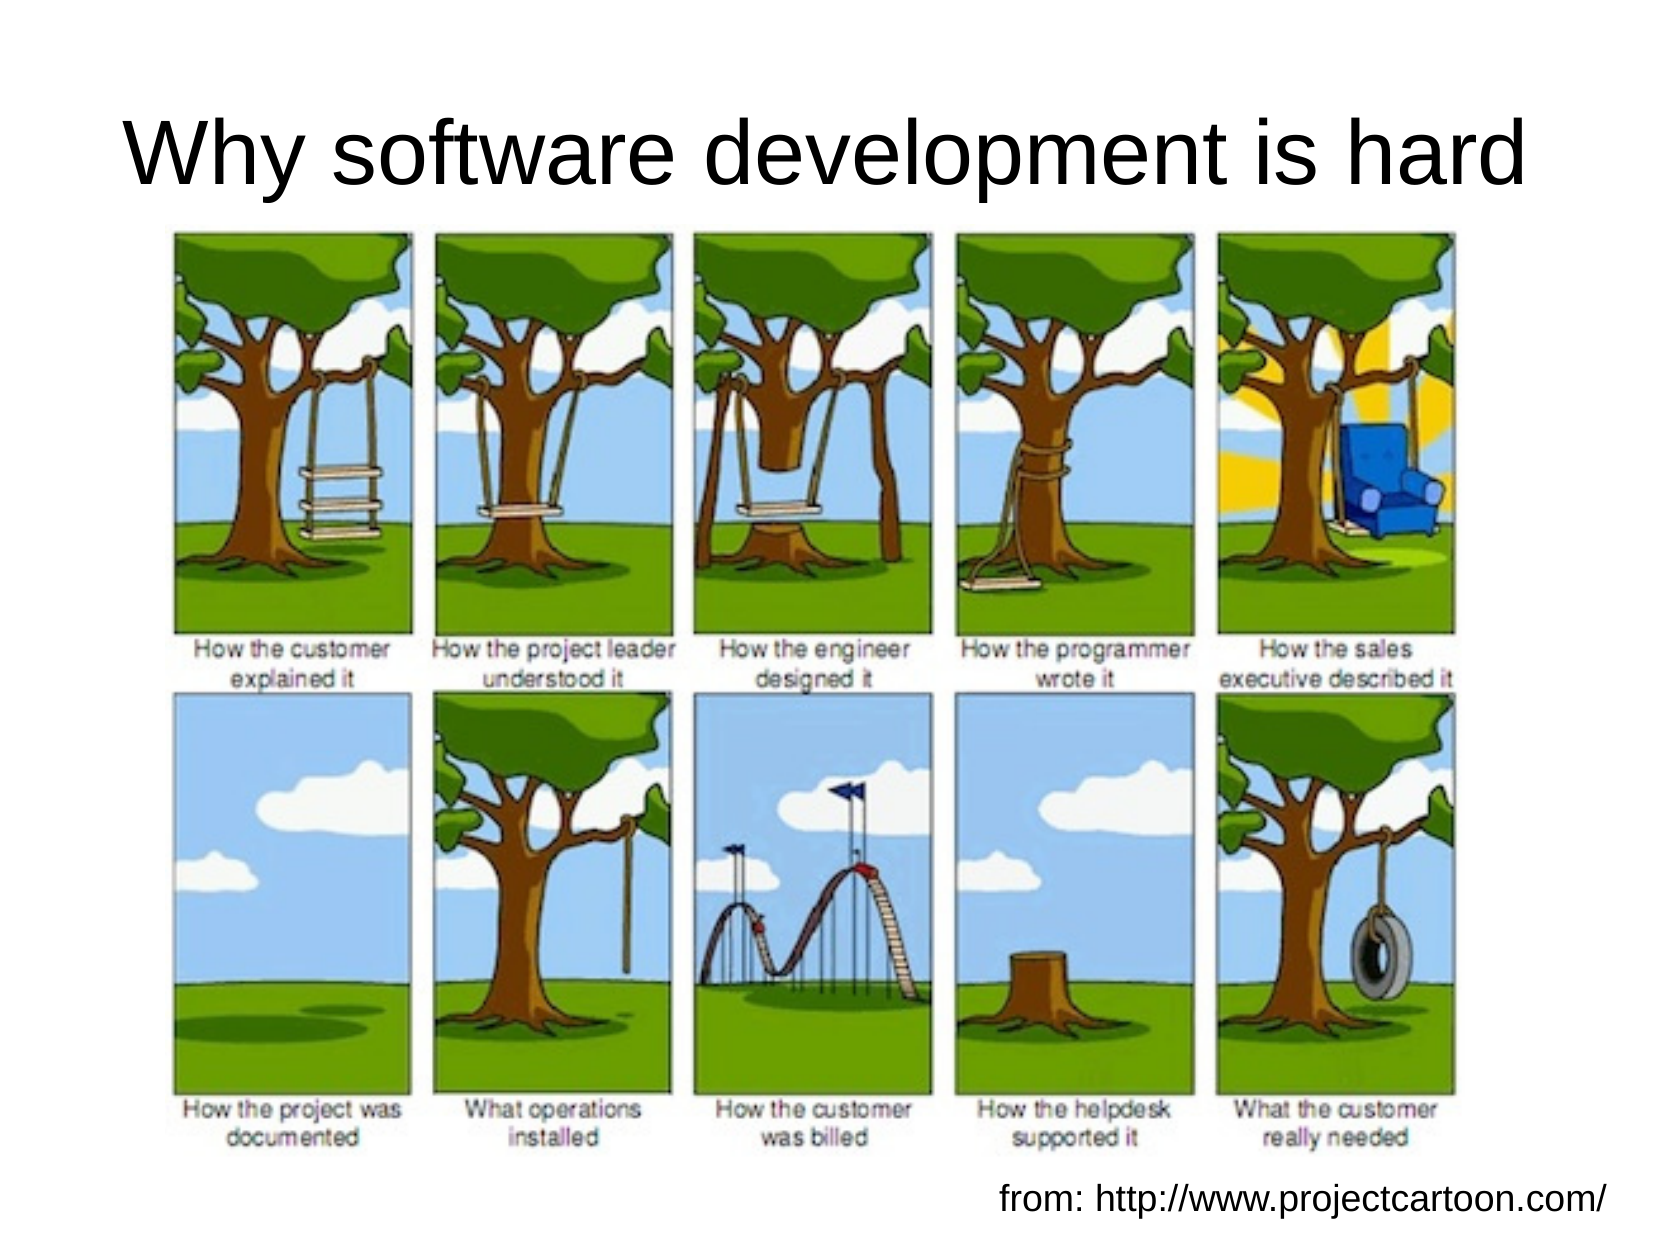

# Why software development is hard
from: http://www.projectcartoon.com/